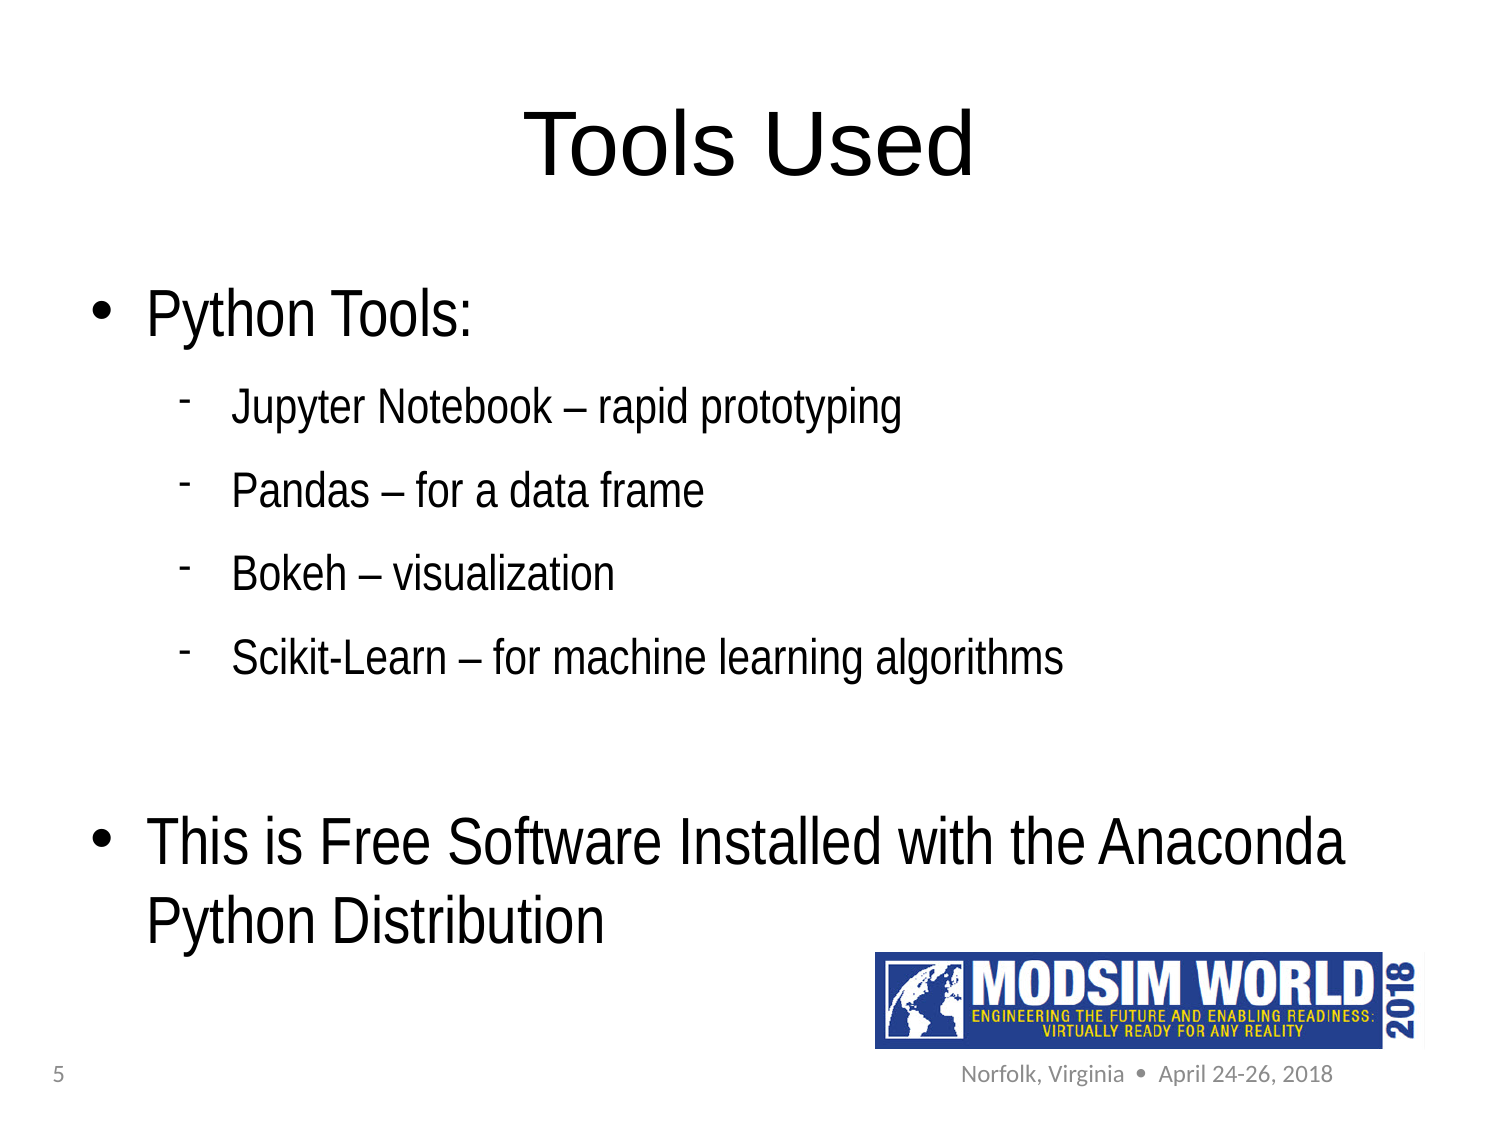

Tools Used
Python Tools:
Jupyter Notebook – rapid prototyping
Pandas – for a data frame
Bokeh – visualization
Scikit-Learn – for machine learning algorithms
This is Free Software Installed with the Anaconda Python Distribution
Norfolk, Virginia  April 24-26, 2018